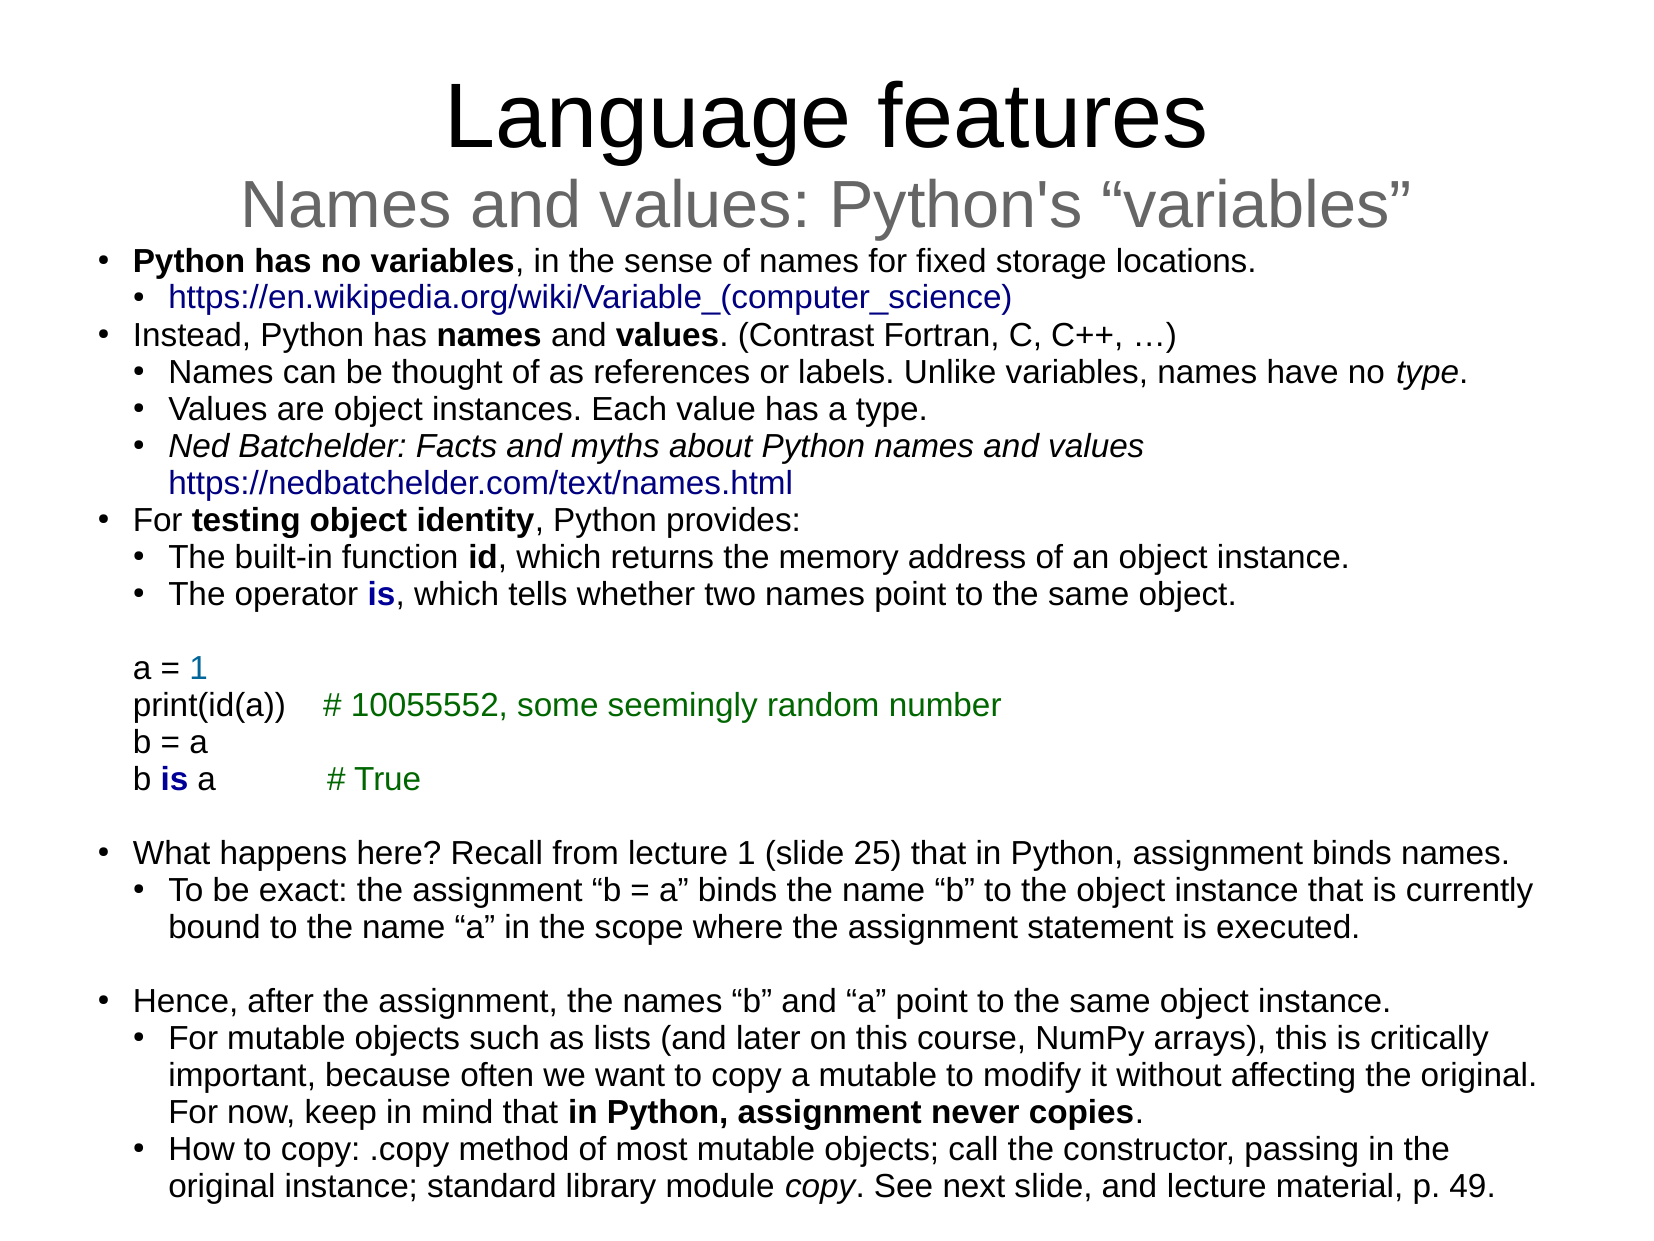

# Language features Names and values: Python's “variables”
Python has no variables, in the sense of names for fixed storage locations.
https://en.wikipedia.org/wiki/Variable_(computer_science)
Instead, Python has names and values. (Contrast Fortran, C, C++, …)
Names can be thought of as references or labels. Unlike variables, names have no type.
Values are object instances. Each value has a type.
Ned Batchelder: Facts and myths about Python names and values
https://nedbatchelder.com/text/names.html
For testing object identity, Python provides:
The built-in function id, which returns the memory address of an object instance.
The operator is, which tells whether two names point to the same object.
a = 1
print(id(a)) # 10055552, some seemingly random number
b = a
b is a # True
What happens here? Recall from lecture 1 (slide 25) that in Python, assignment binds names.
To be exact: the assignment “b = a” binds the name “b” to the object instance that is currently bound to the name “a” in the scope where the assignment statement is executed.
Hence, after the assignment, the names “b” and “a” point to the same object instance.
For mutable objects such as lists (and later on this course, NumPy arrays), this is critically important, because often we want to copy a mutable to modify it without affecting the original. For now, keep in mind that in Python, assignment never copies.
How to copy: .copy method of most mutable objects; call the constructor, passing in the original instance; standard library module copy. See next slide, and lecture material, p. 49.